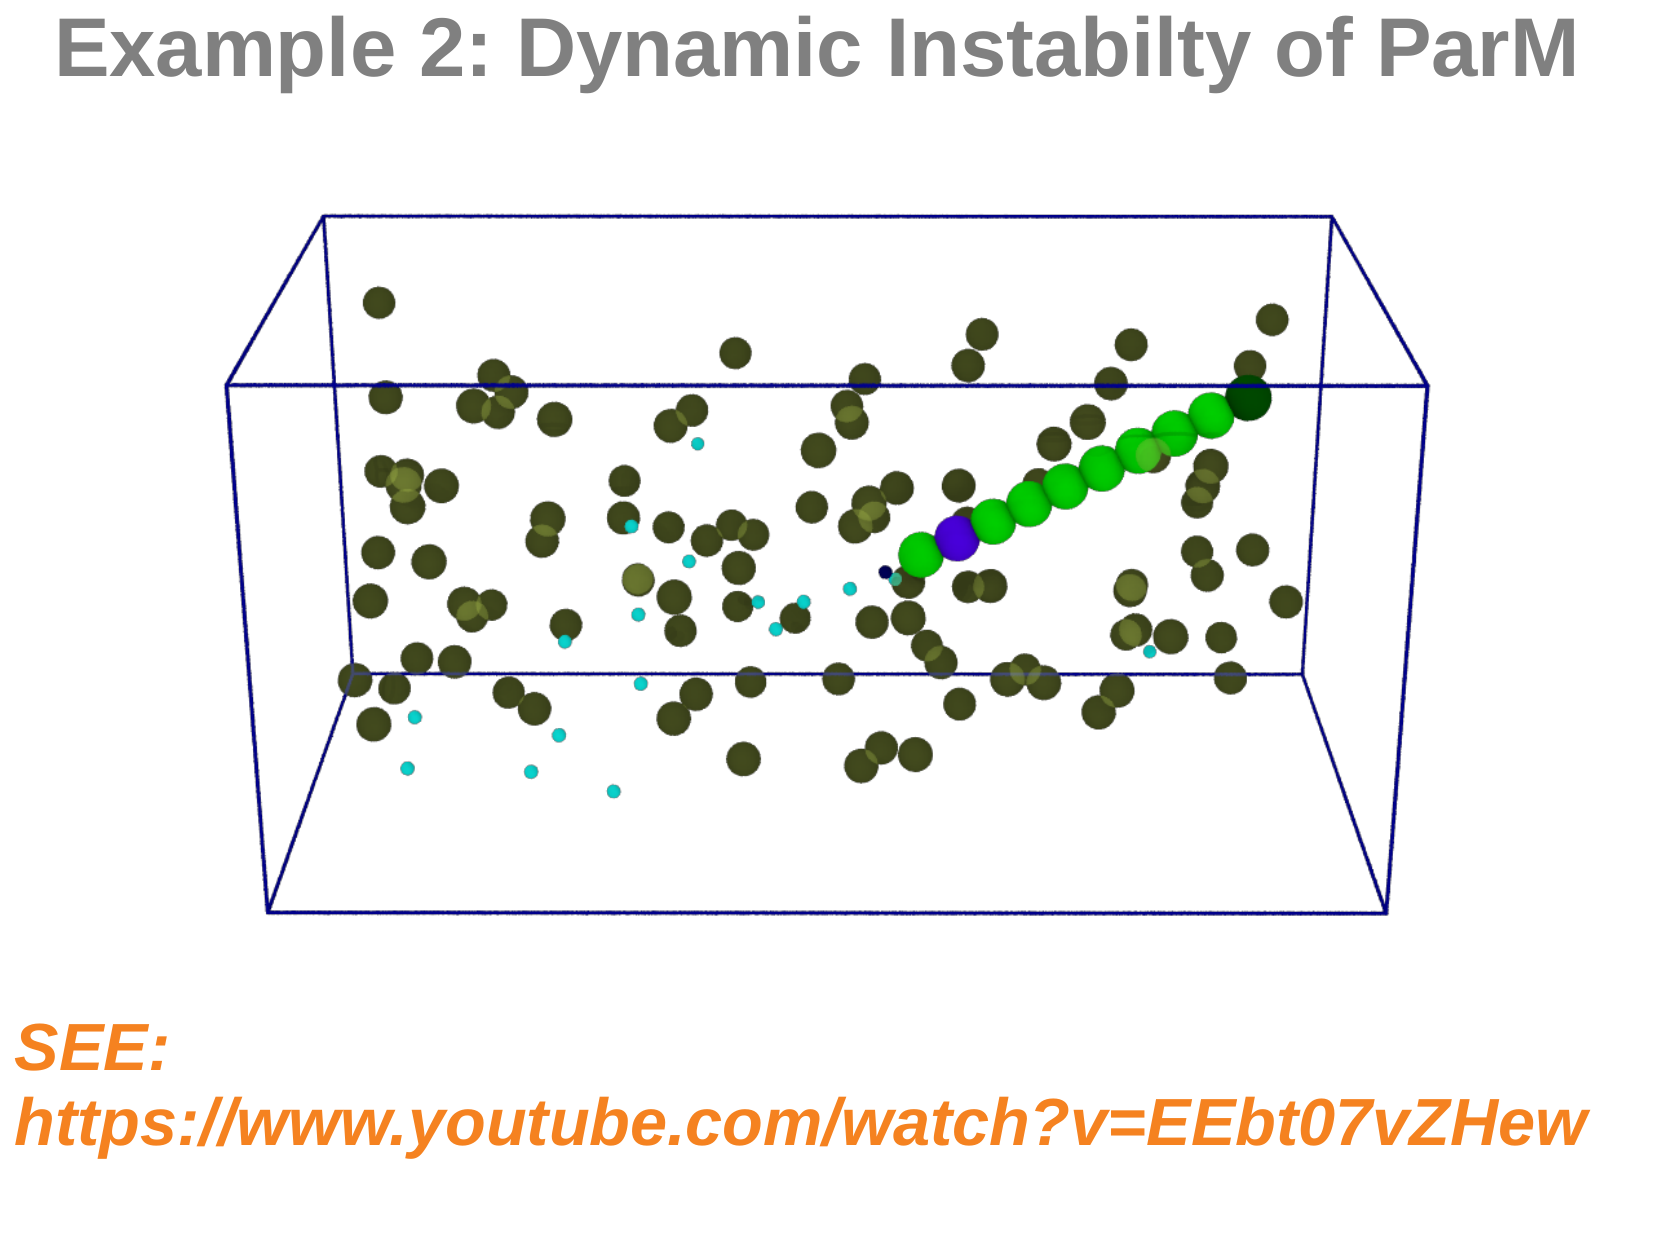

Example 2: Dynamic Instabilty of ParM
SEE:
https://www.youtube.com/watch?v=EEbt07vZHew